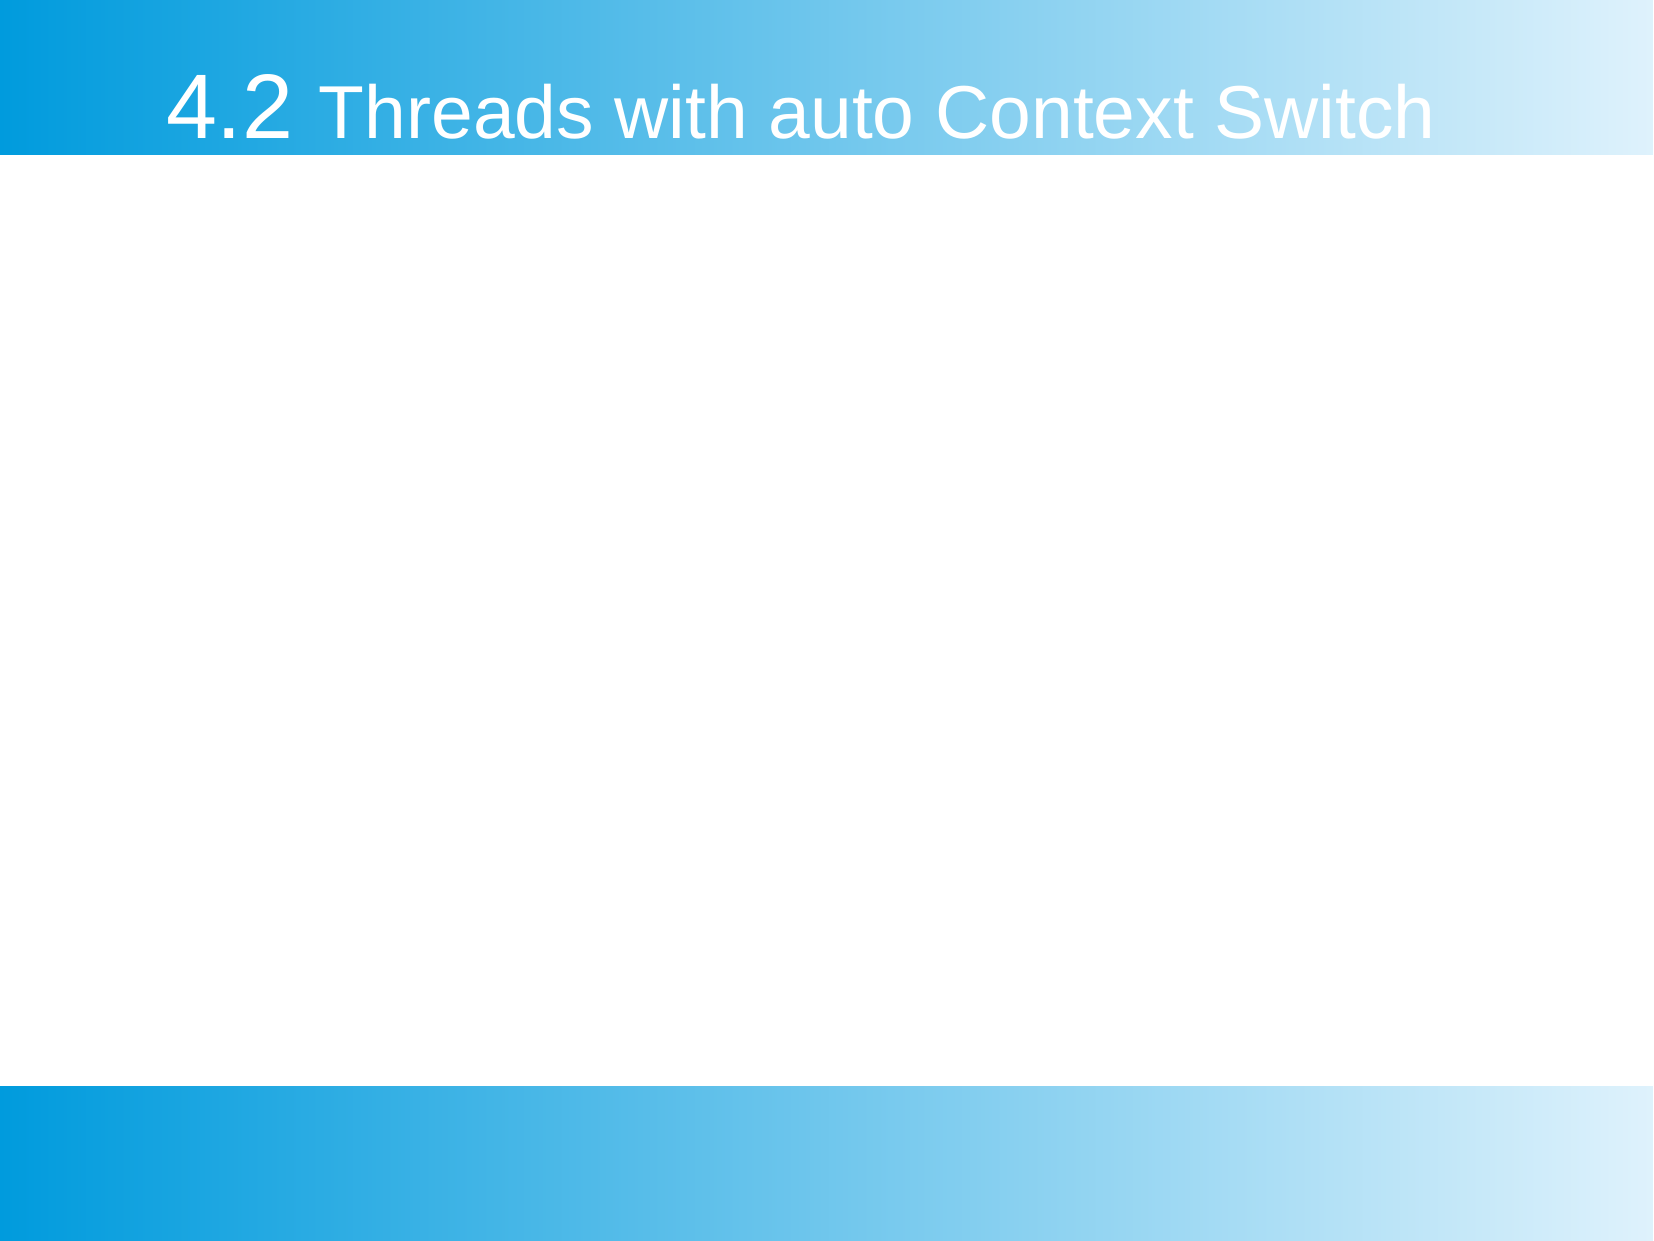

4.2 Threads with auto Context Switch
#